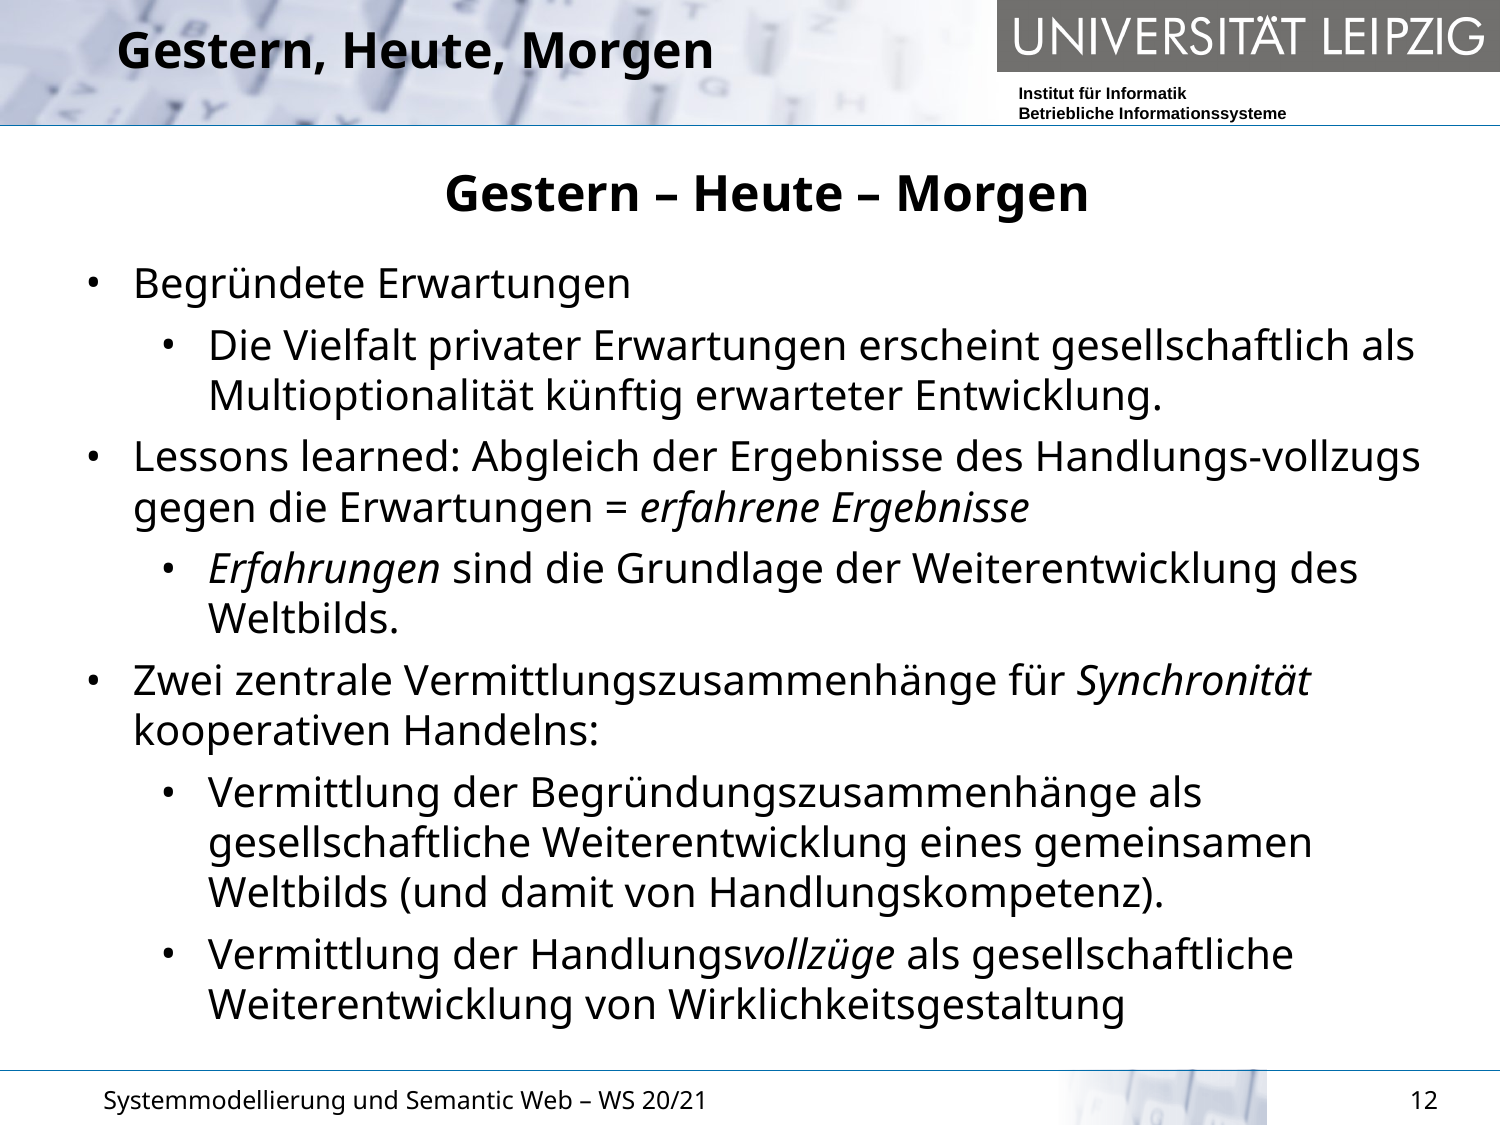

Gestern, Heute, Morgen
Gestern – Heute – Morgen
Begründete Erwartungen
Die Vielfalt privater Erwartungen erscheint gesellschaftlich als Multioptionalität künftig erwarteter Entwicklung.
Lessons learned: Abgleich der Ergebnisse des Handlungs-vollzugs gegen die Erwartungen = erfahrene Ergebnisse
Erfahrungen sind die Grundlage der Weiterentwicklung des Weltbilds.
Zwei zentrale Vermittlungszusammenhänge für Synchronität kooperativen Handelns:
Vermittlung der Begründungszusammenhänge als gesellschaftliche Weiterentwicklung eines gemeinsamen Weltbilds (und damit von Handlungskompetenz).
Vermittlung der Handlungsvollzüge als gesellschaftliche Weiterentwicklung von Wirklichkeitsgestaltung
Systemmodellierung und Semantic Web – WS 20/21
12